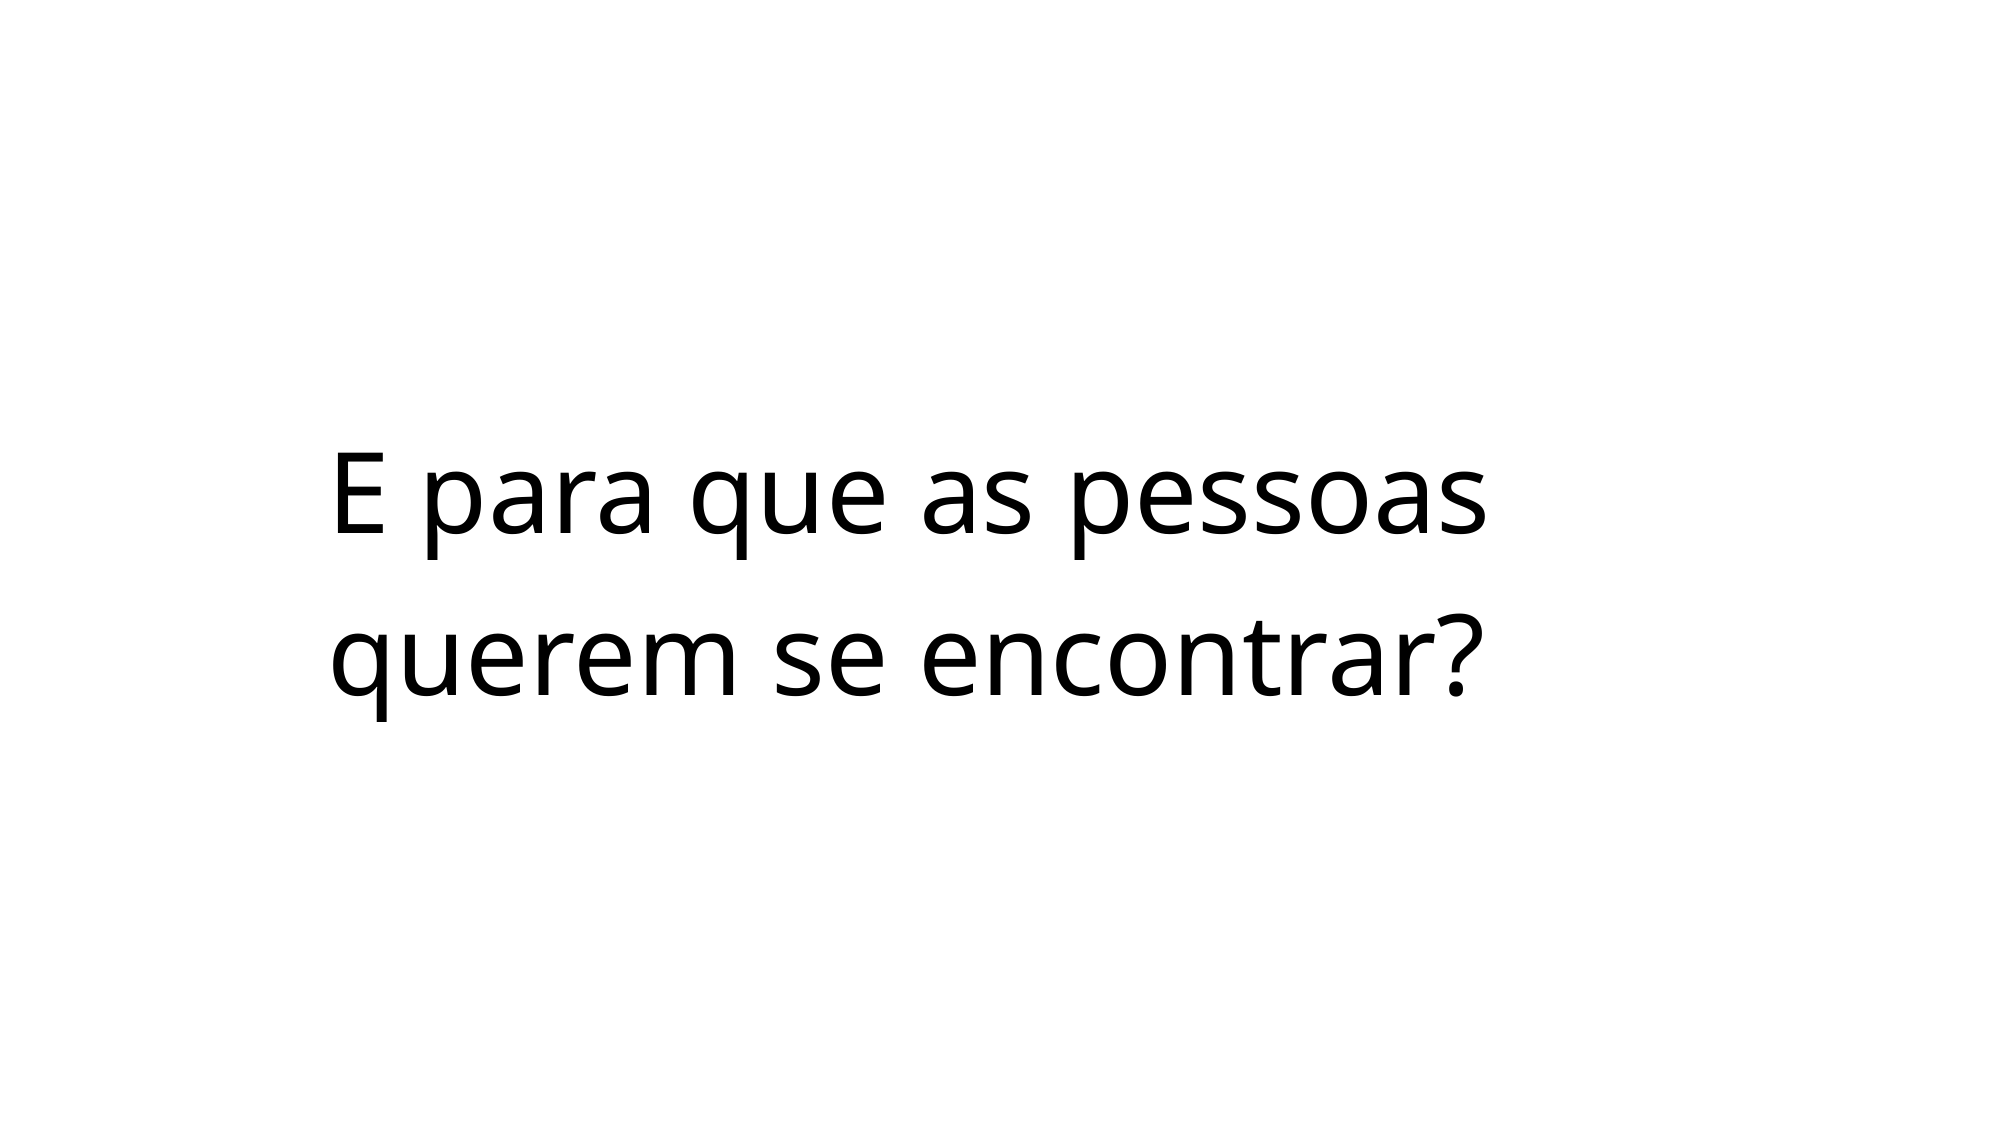

E para que as pessoas querem se encontrar?